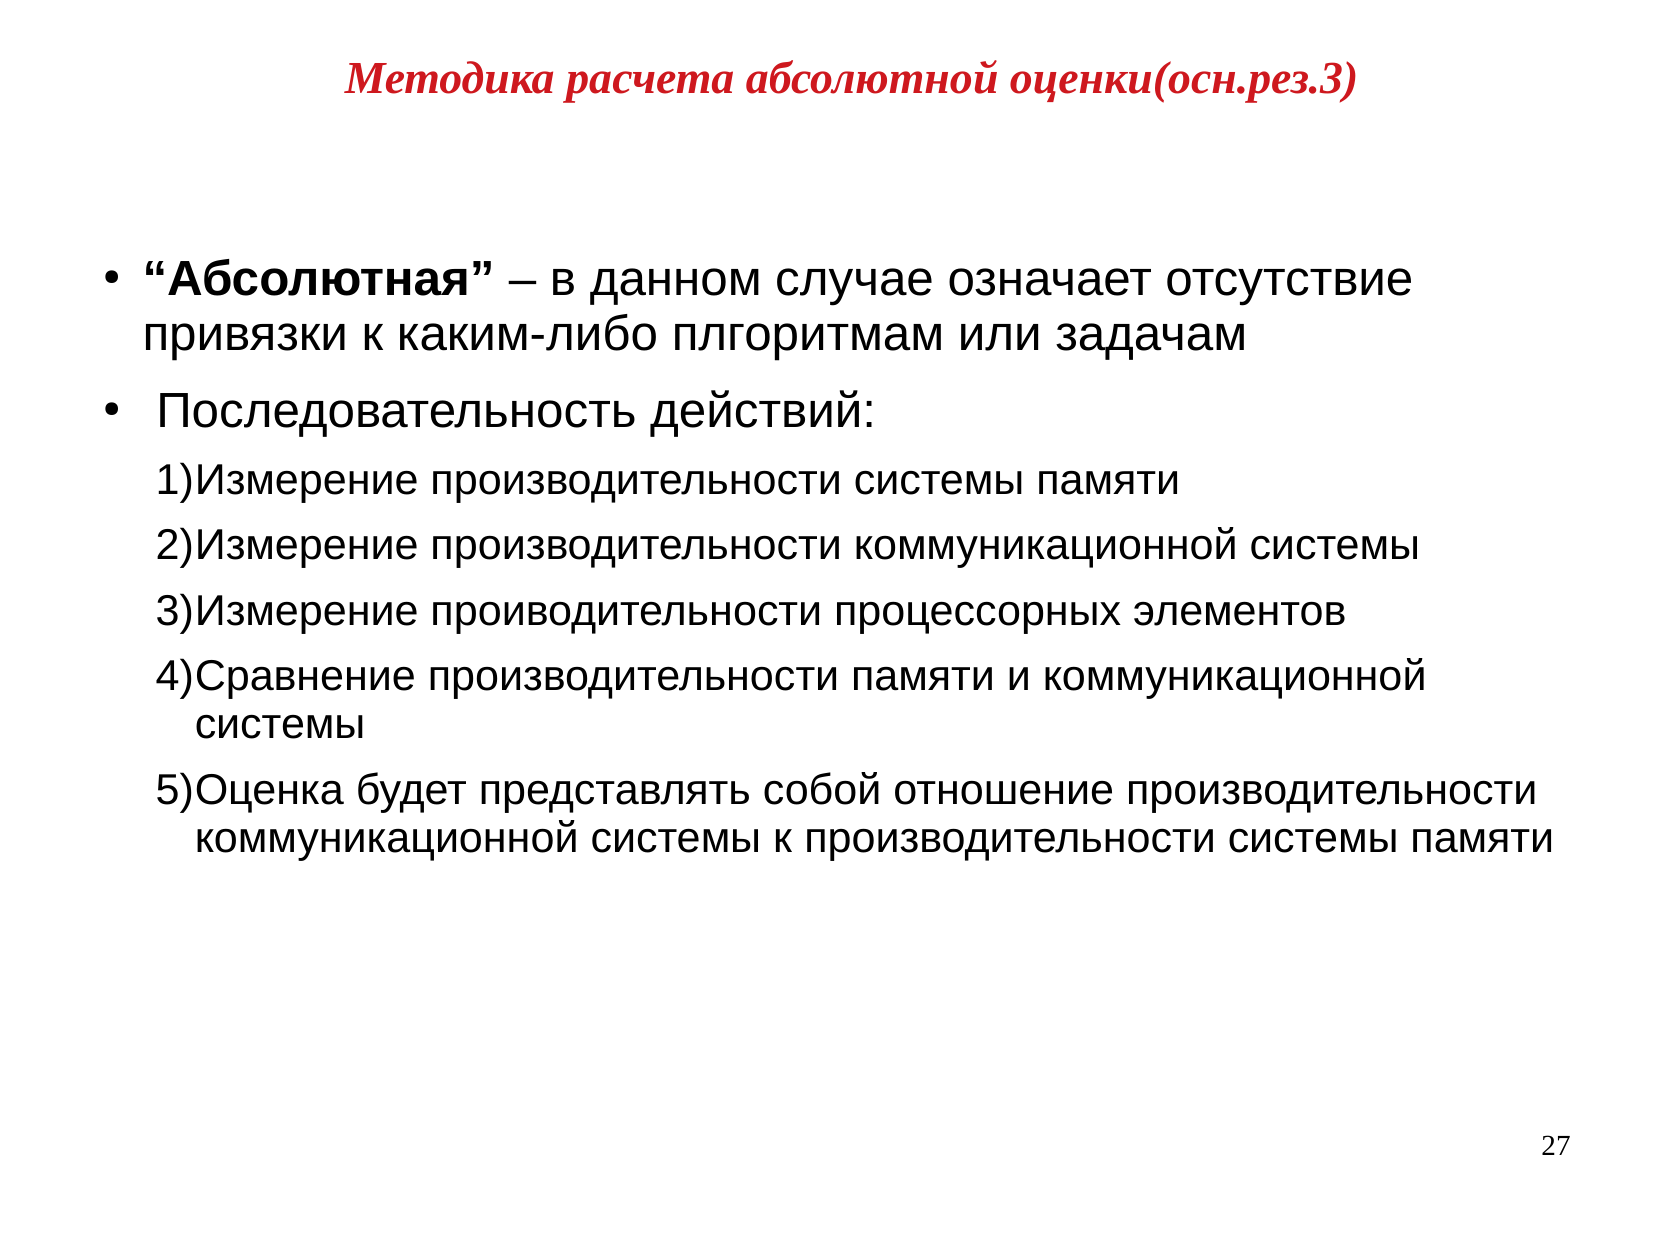

Методика расчета абсолютной оценки(осн.рез.3)
# “Абсолютная” – в данном случае означает отсутствие привязки к каким-либо плгоритмам или задачам
 Последовательность действий:
Измерение производительности системы памяти
Измерение производительности коммуникационной системы
Измерение проиводительности процессорных элементов
Сравнение производительности памяти и коммуникационной системы
Оценка будет представлять собой отношение производительности коммуникационной системы к производительности системы памяти
27